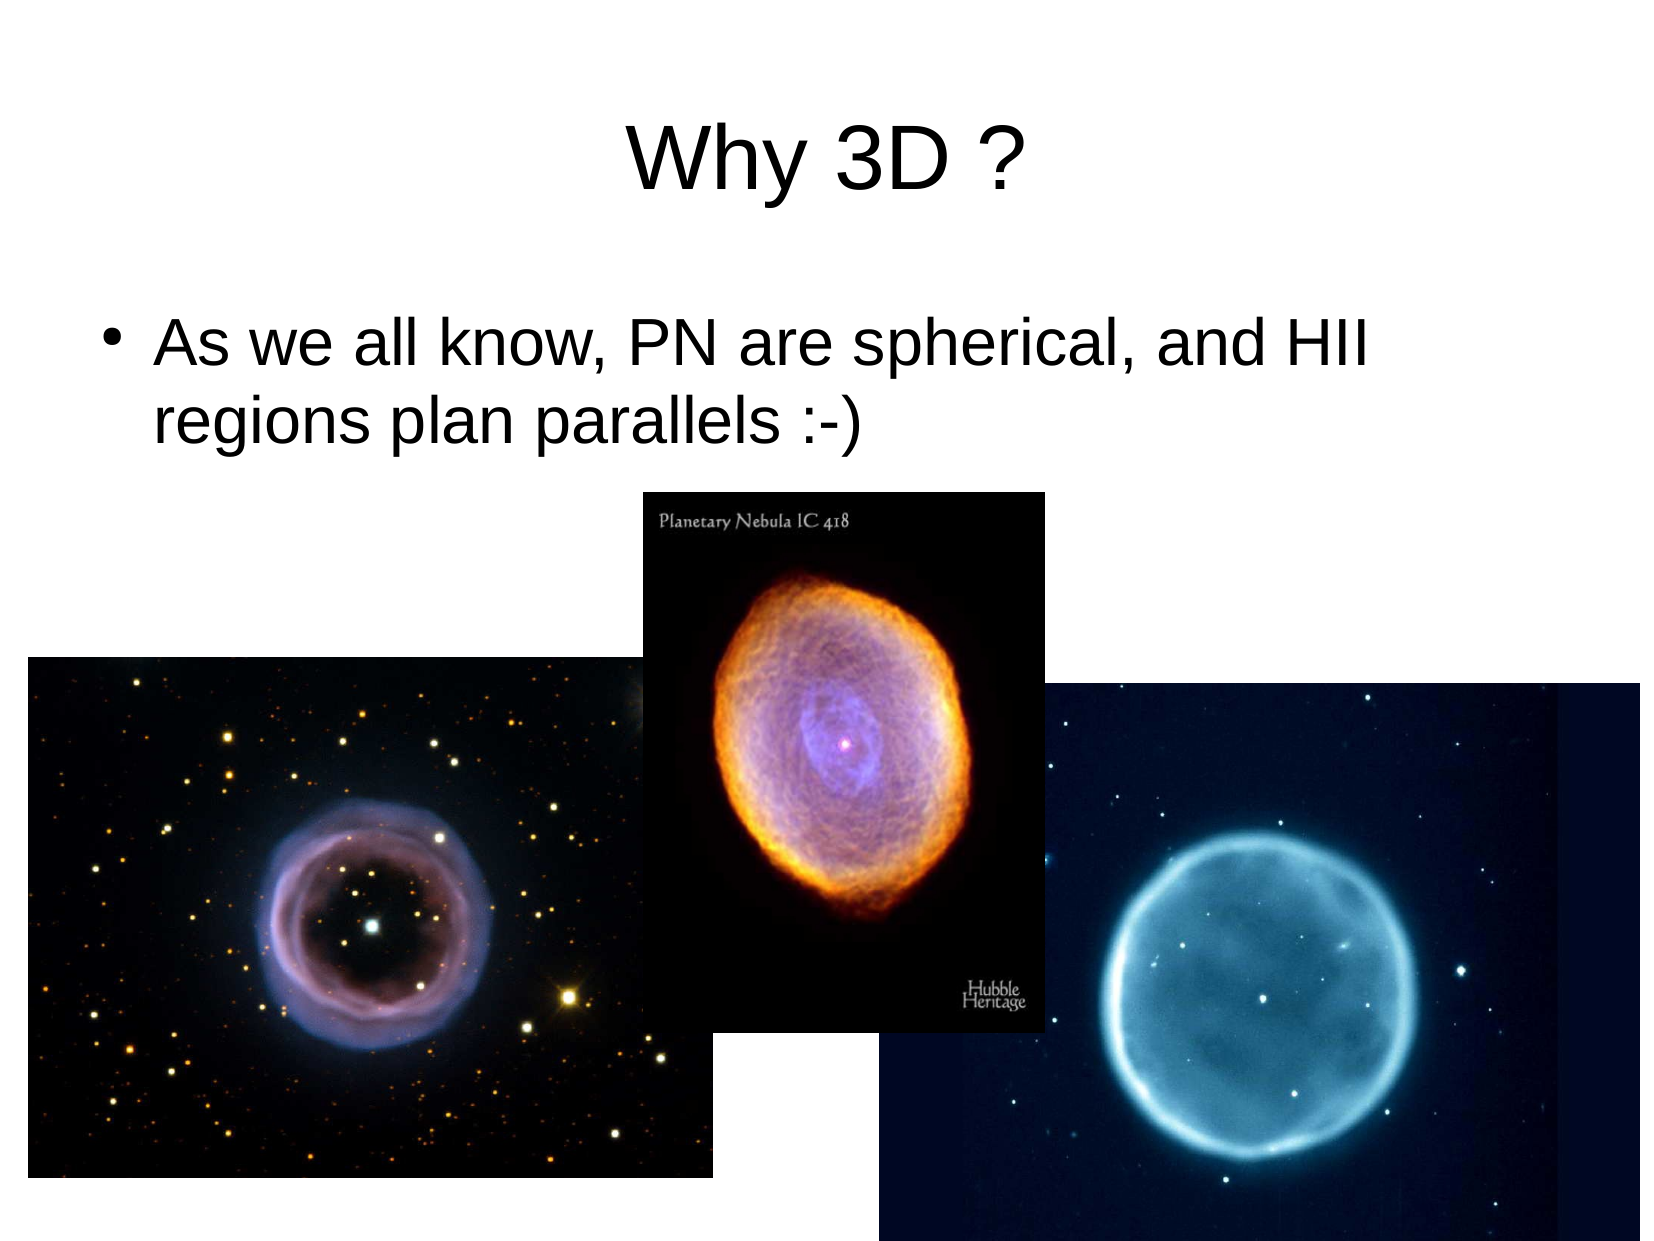

Why 3D ?
As we all know, PN are spherical, and HII
●
regions plan parallels :-)
3